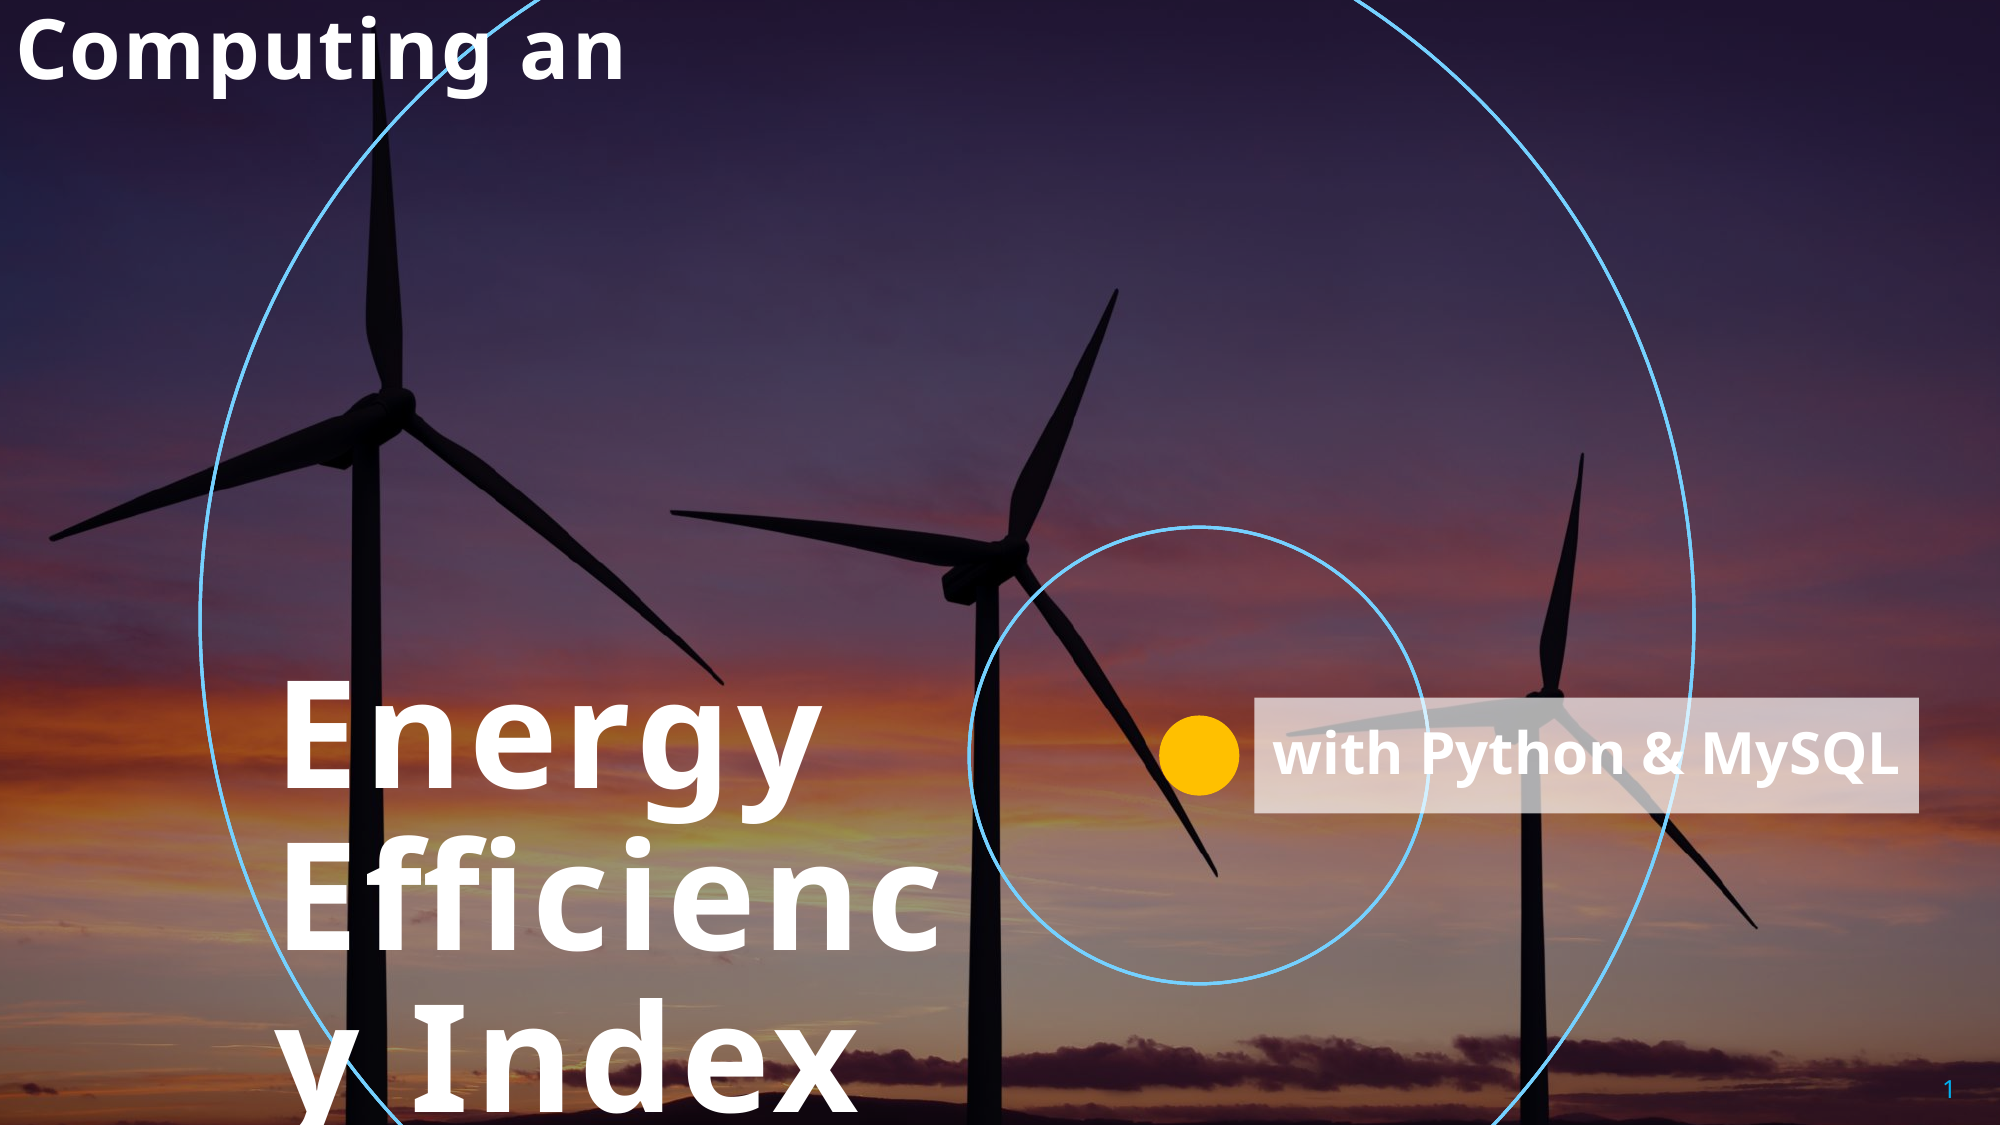

# Computing an
Energy Efficiency Index
with Python & MySQL